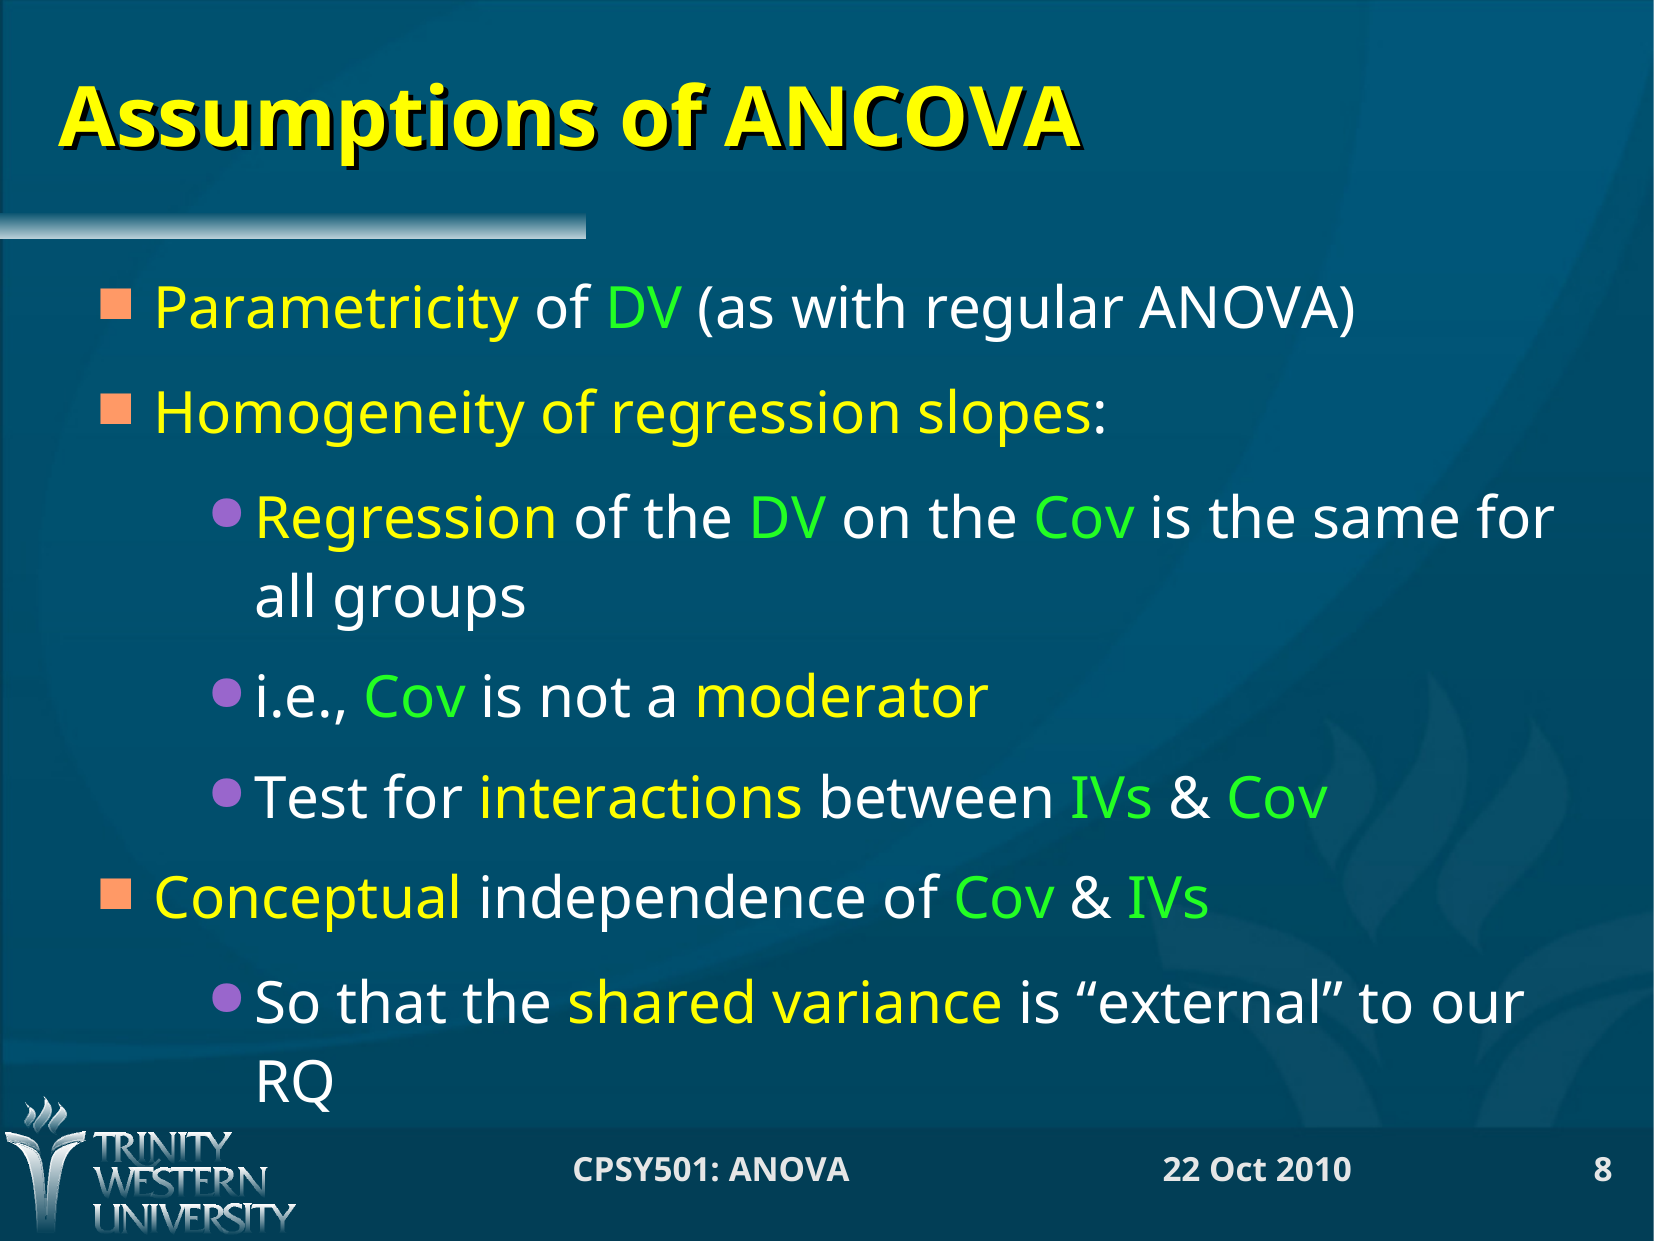

# Assumptions of ANCOVA
Parametricity of DV (as with regular ANOVA)
Homogeneity of regression slopes:
Regression of the DV on the Cov is the same for all groups
i.e., Cov is not a moderator
Test for interactions between IVs & Cov
Conceptual independence of Cov & IVs
So that the shared variance is “external” to our RQ
CPSY501: ANOVA
22 Oct 2010
8